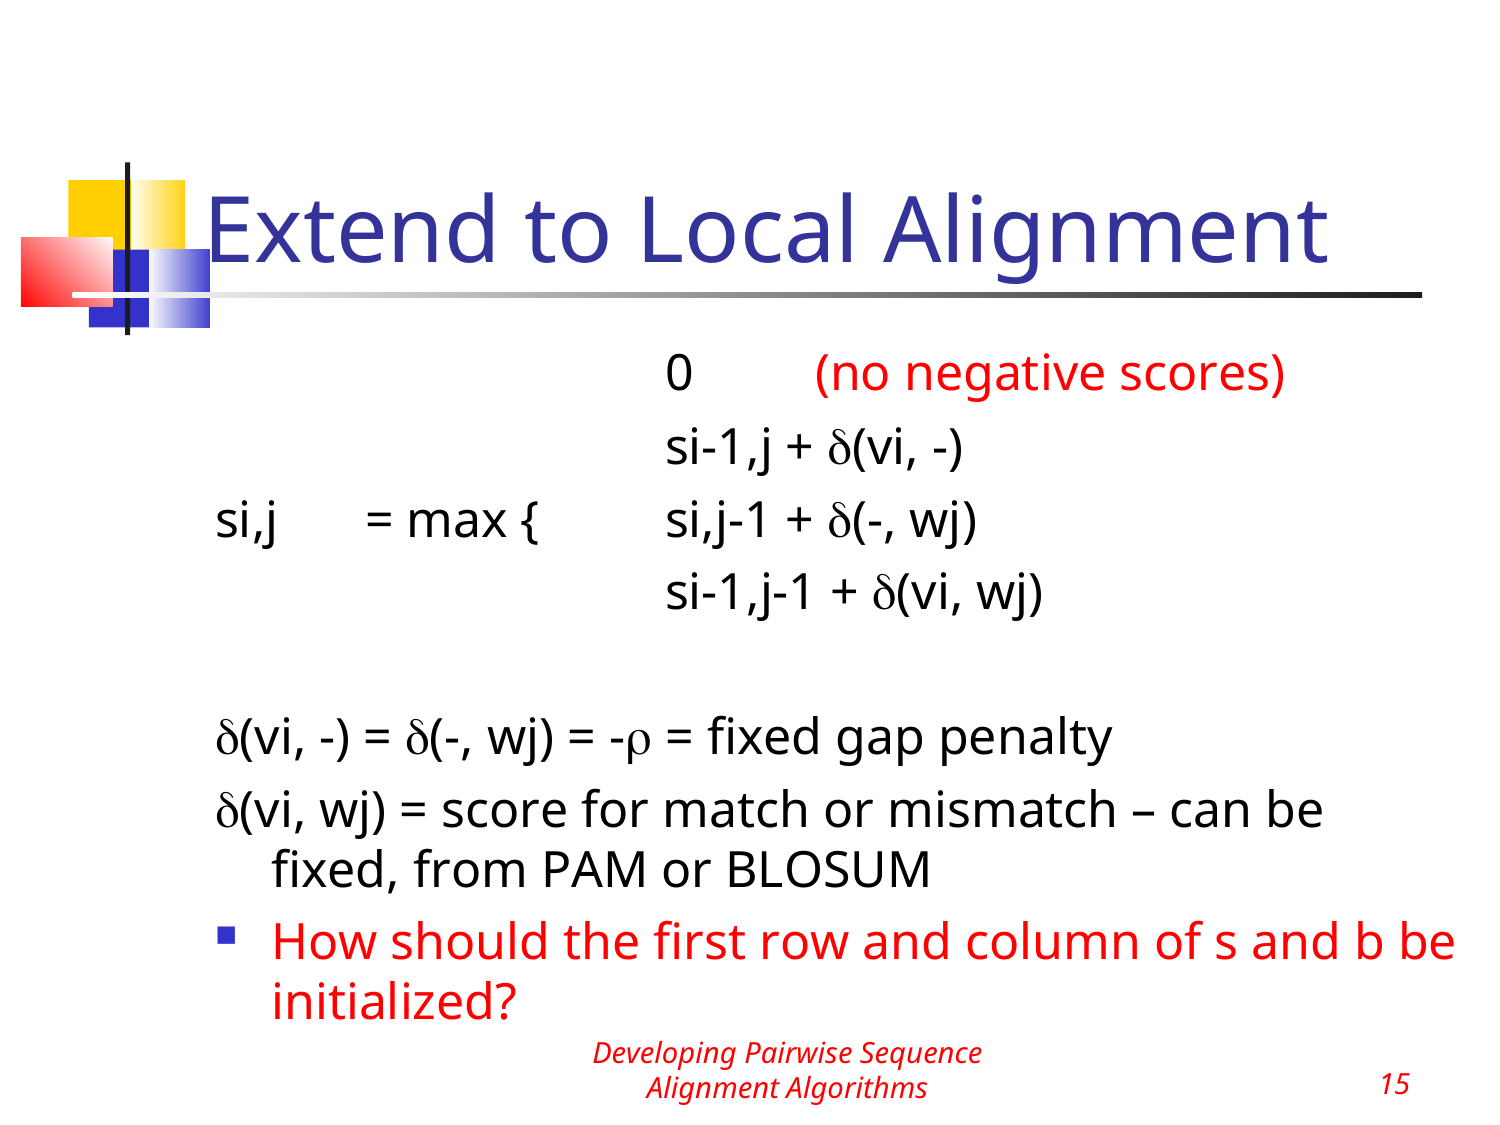

# Extend to Local Alignment
				0	(no negative scores)
				si-1,j + (vi, -)
si,j	= max {	si,j-1 + (-, wj)
				si-1,j-1 + (vi, wj)
(vi, -) = (-, wj) = - = fixed gap penalty
(vi, wj) = score for match or mismatch – can be fixed, from PAM or BLOSUM
How should the first row and column of s and b be initialized?
Developing Pairwise Sequence Alignment Algorithms